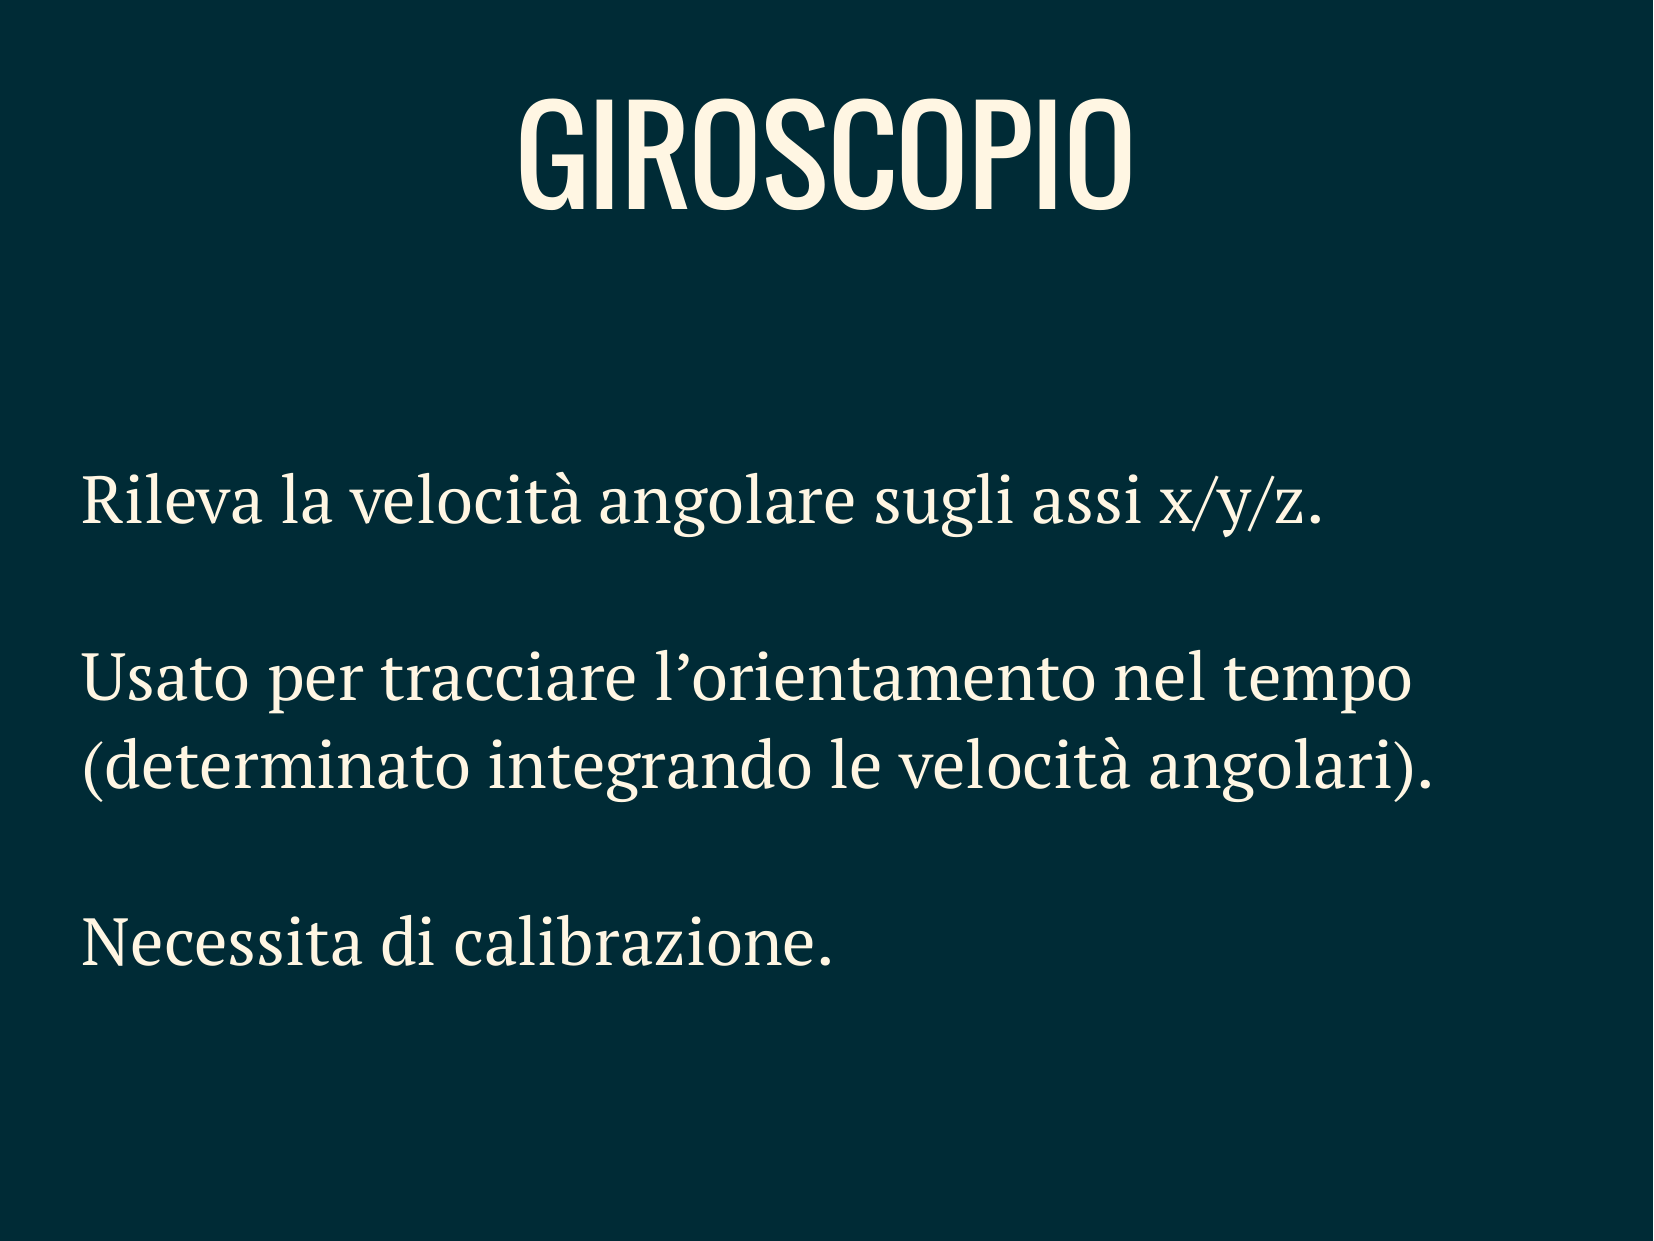

# GIROSCOPIO
Rileva la velocità angolare sugli assi x/y/z.
Usato per tracciare l’orientamento nel tempo
(determinato integrando le velocità angolari).
Necessita di calibrazione.